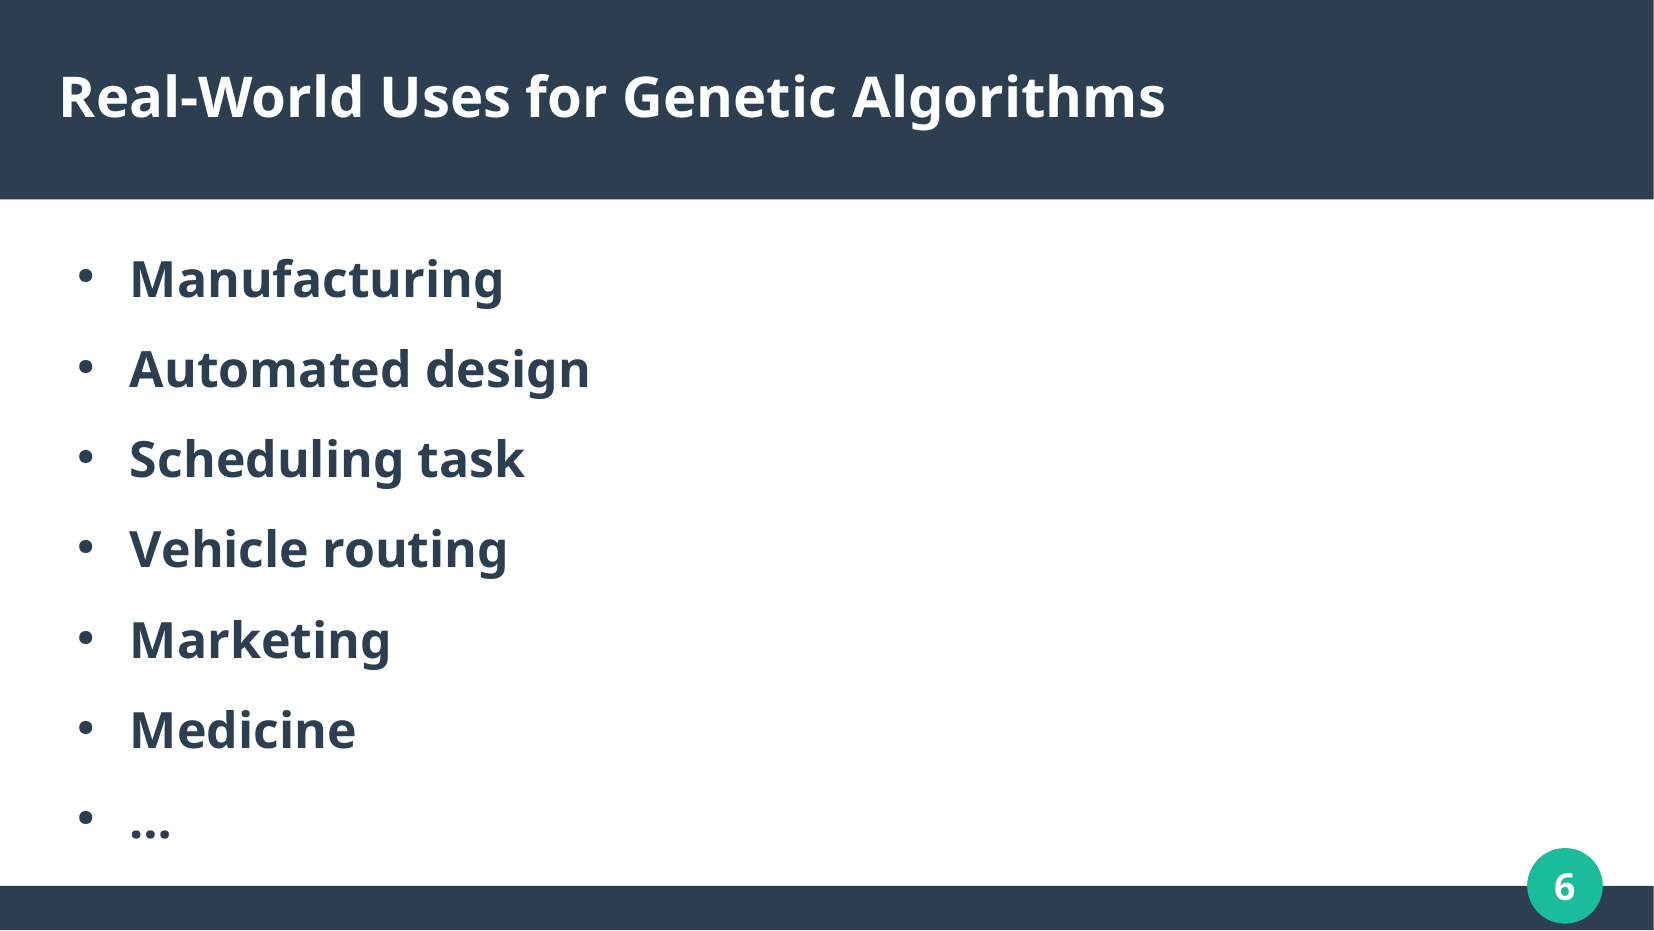

# Real-World Uses for Genetic Algorithms
Manufacturing
Automated design
Scheduling task
Vehicle routing
Marketing
Medicine
…